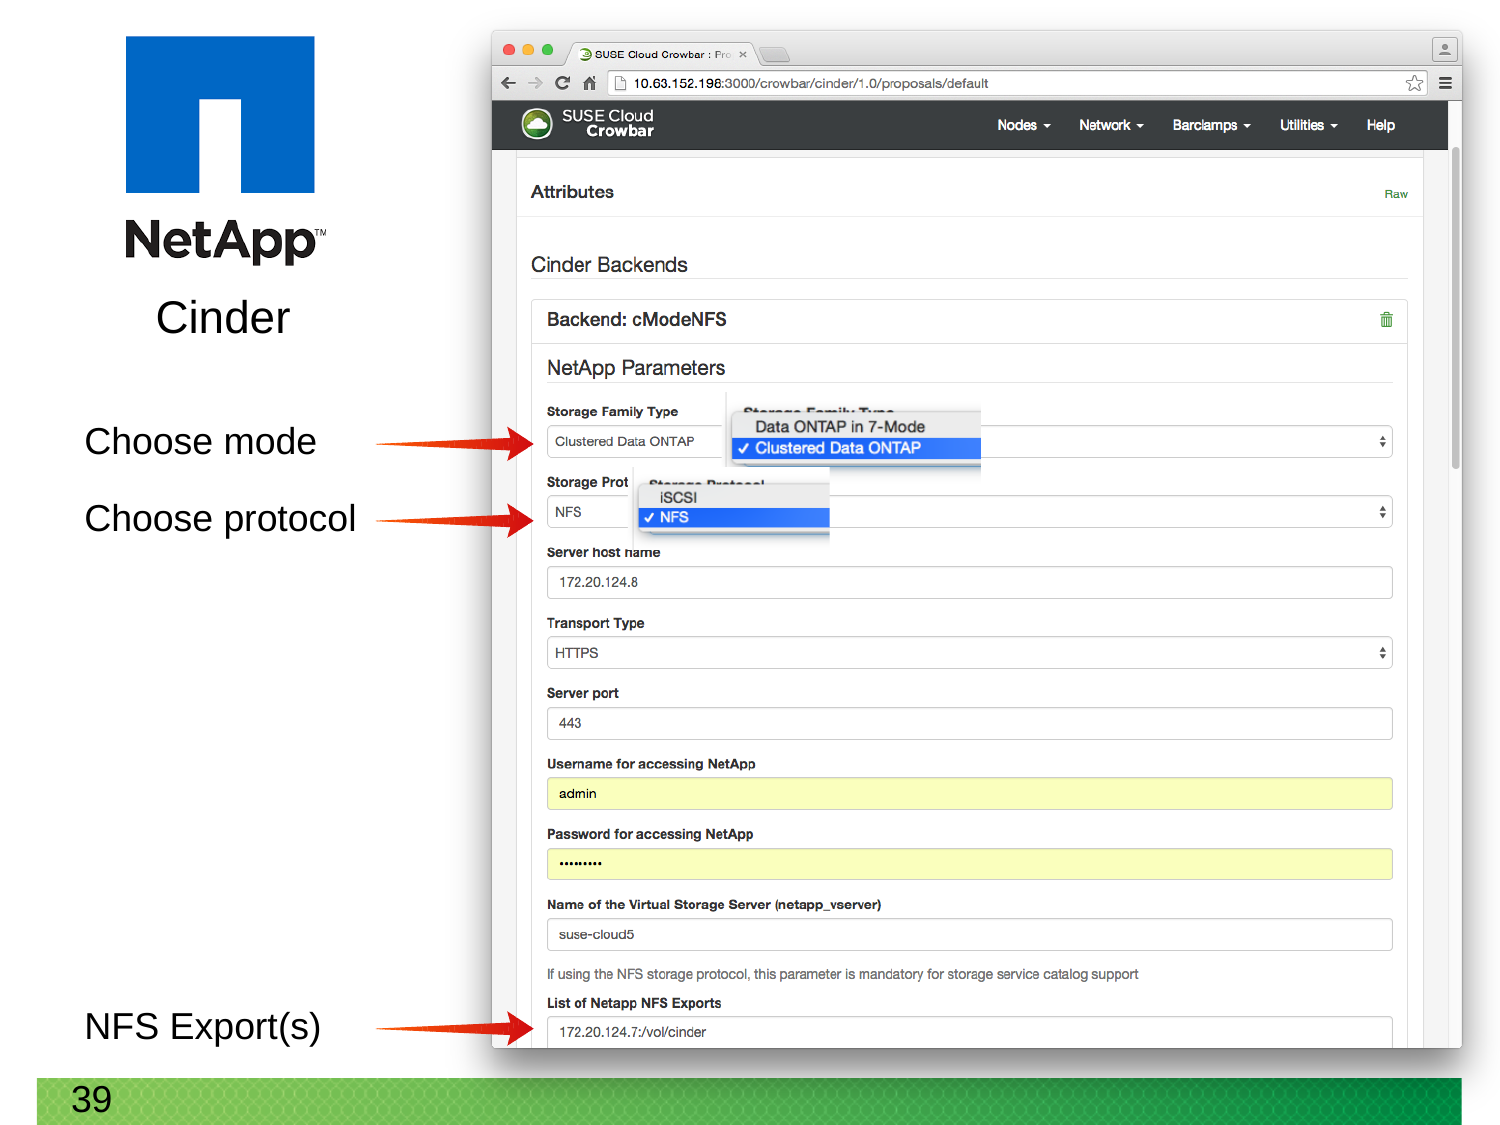

# Cinder
Choose mode
Choose protocol
NFS Export(s)